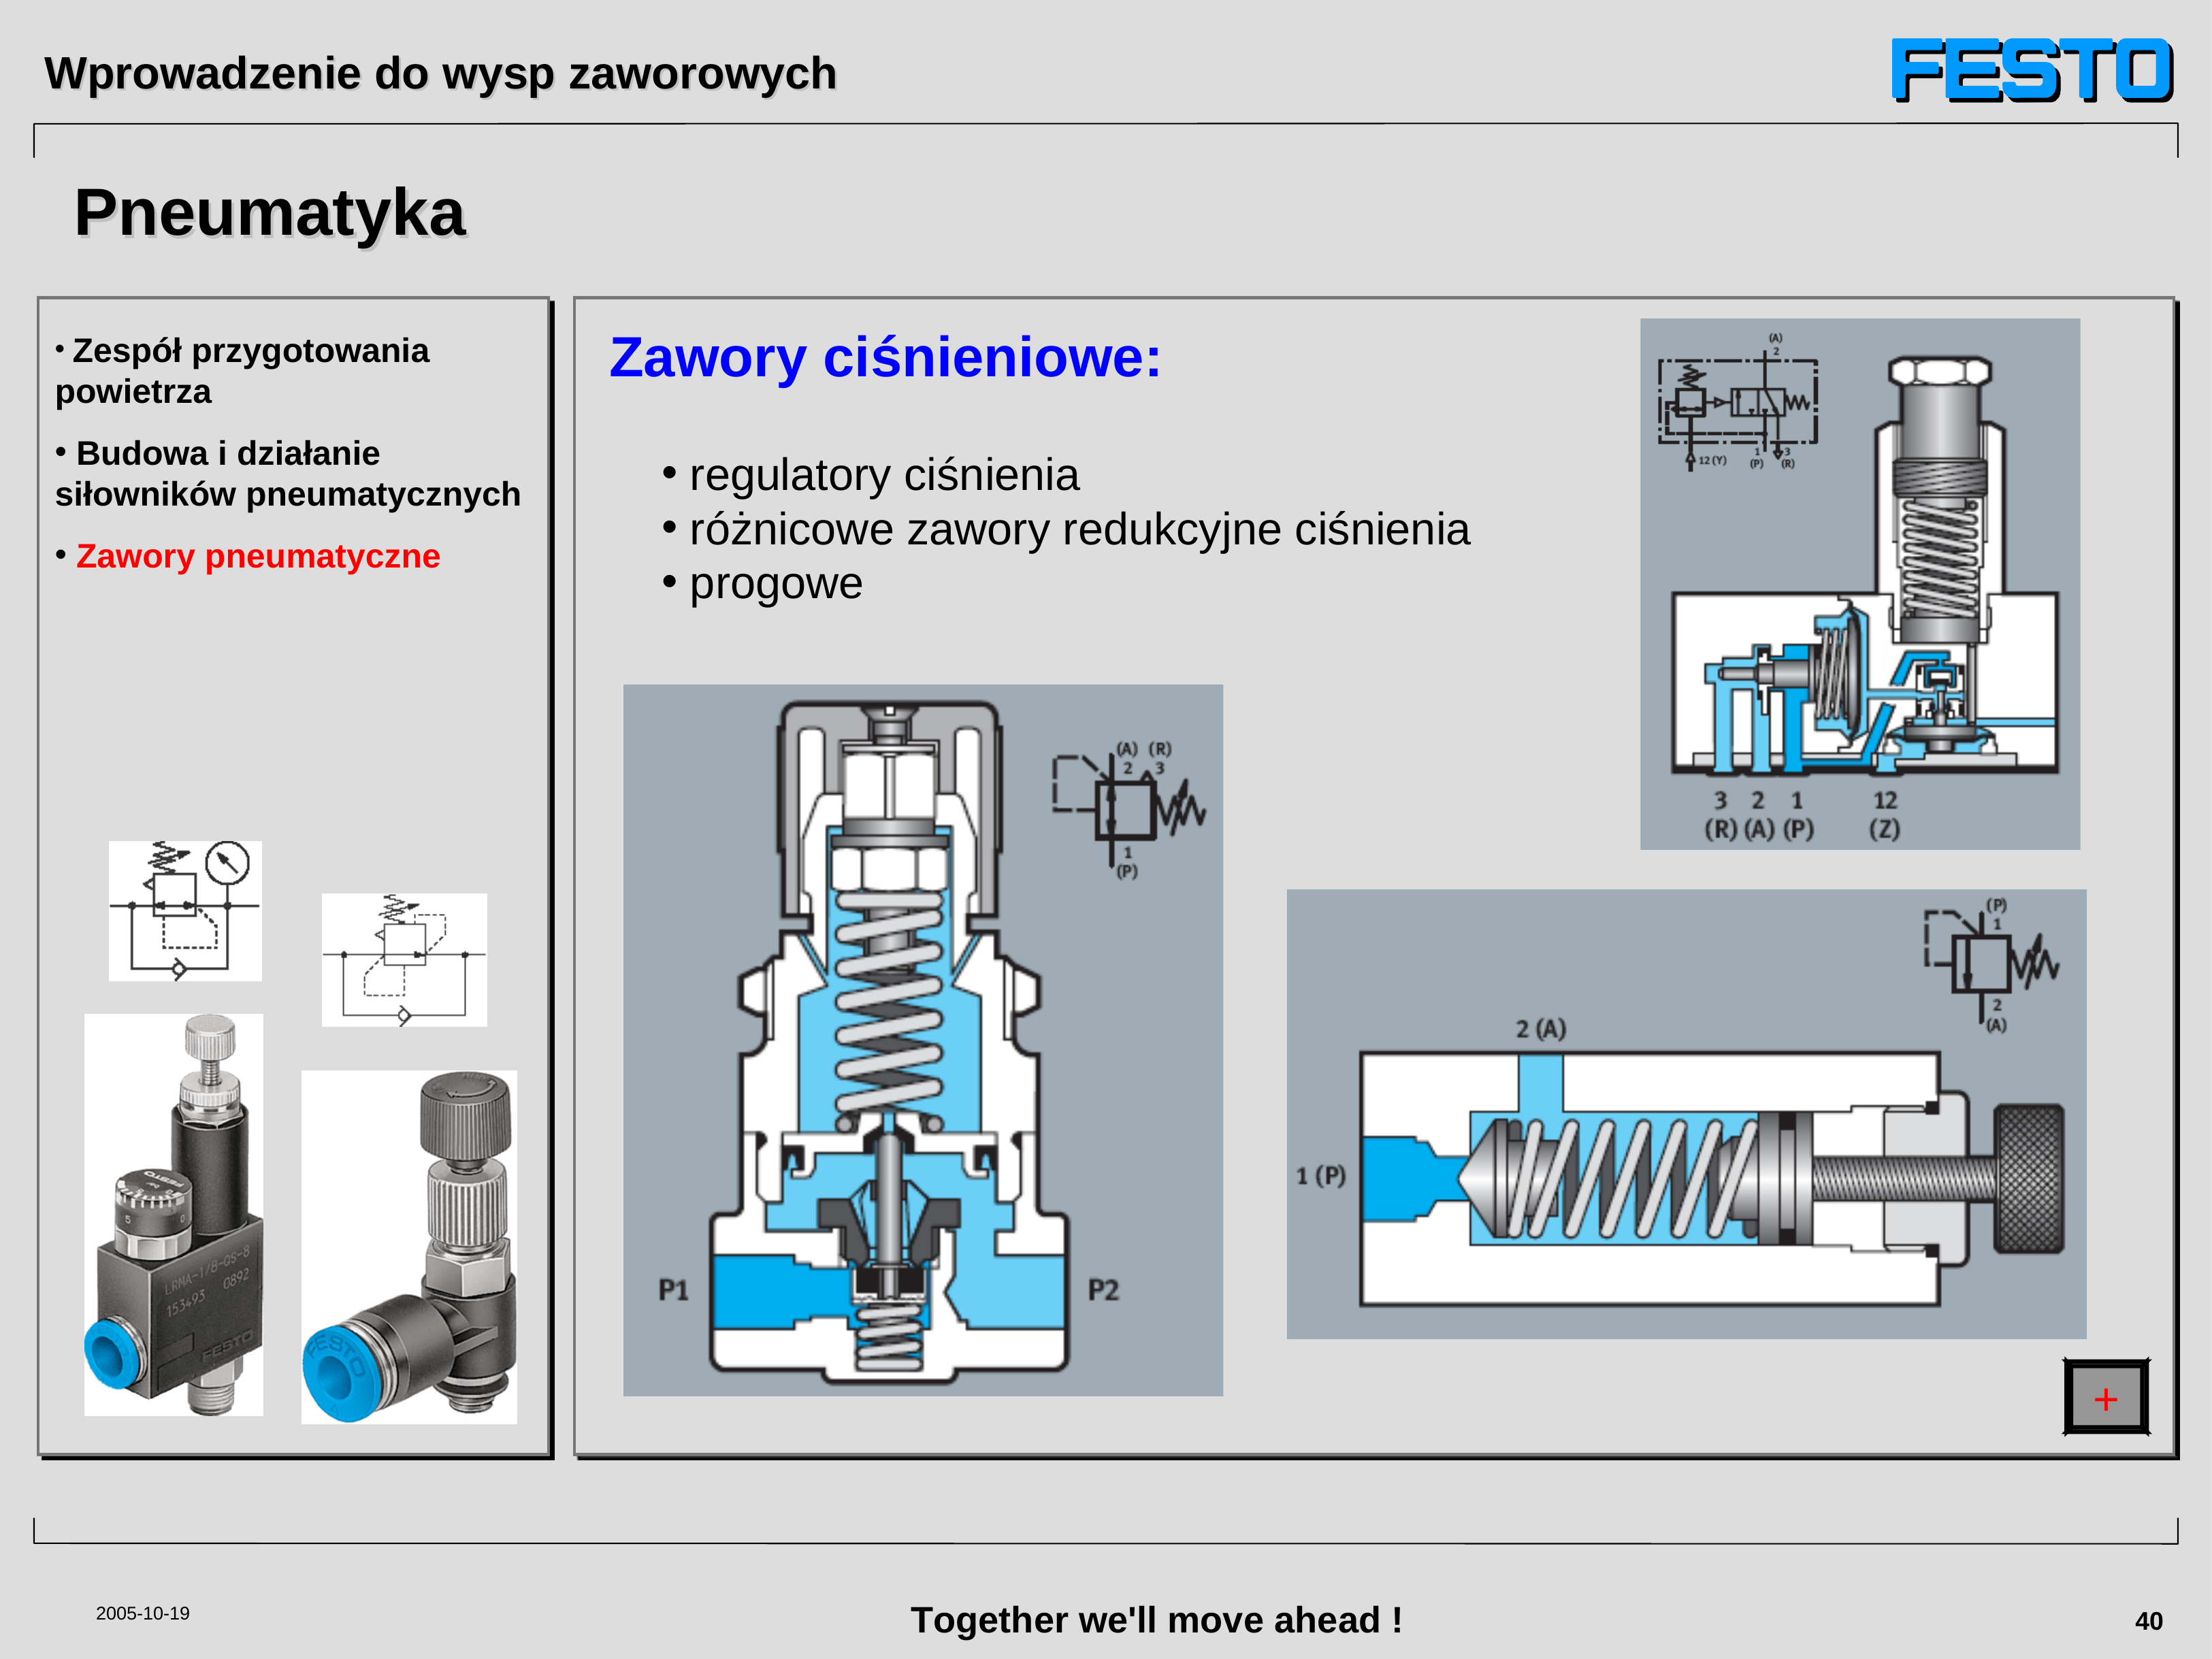

# Pneumatyka
Zawory ciśnieniowe:
 Zespół przygotowania powietrza
 Budowa i działanie siłowników pneumatycznych
 Zawory pneumatyczne
 regulatory ciśnienia
 różnicowe zawory redukcyjne ciśnienia
 progowe
+
2005-10-19
Together we'll move ahead !